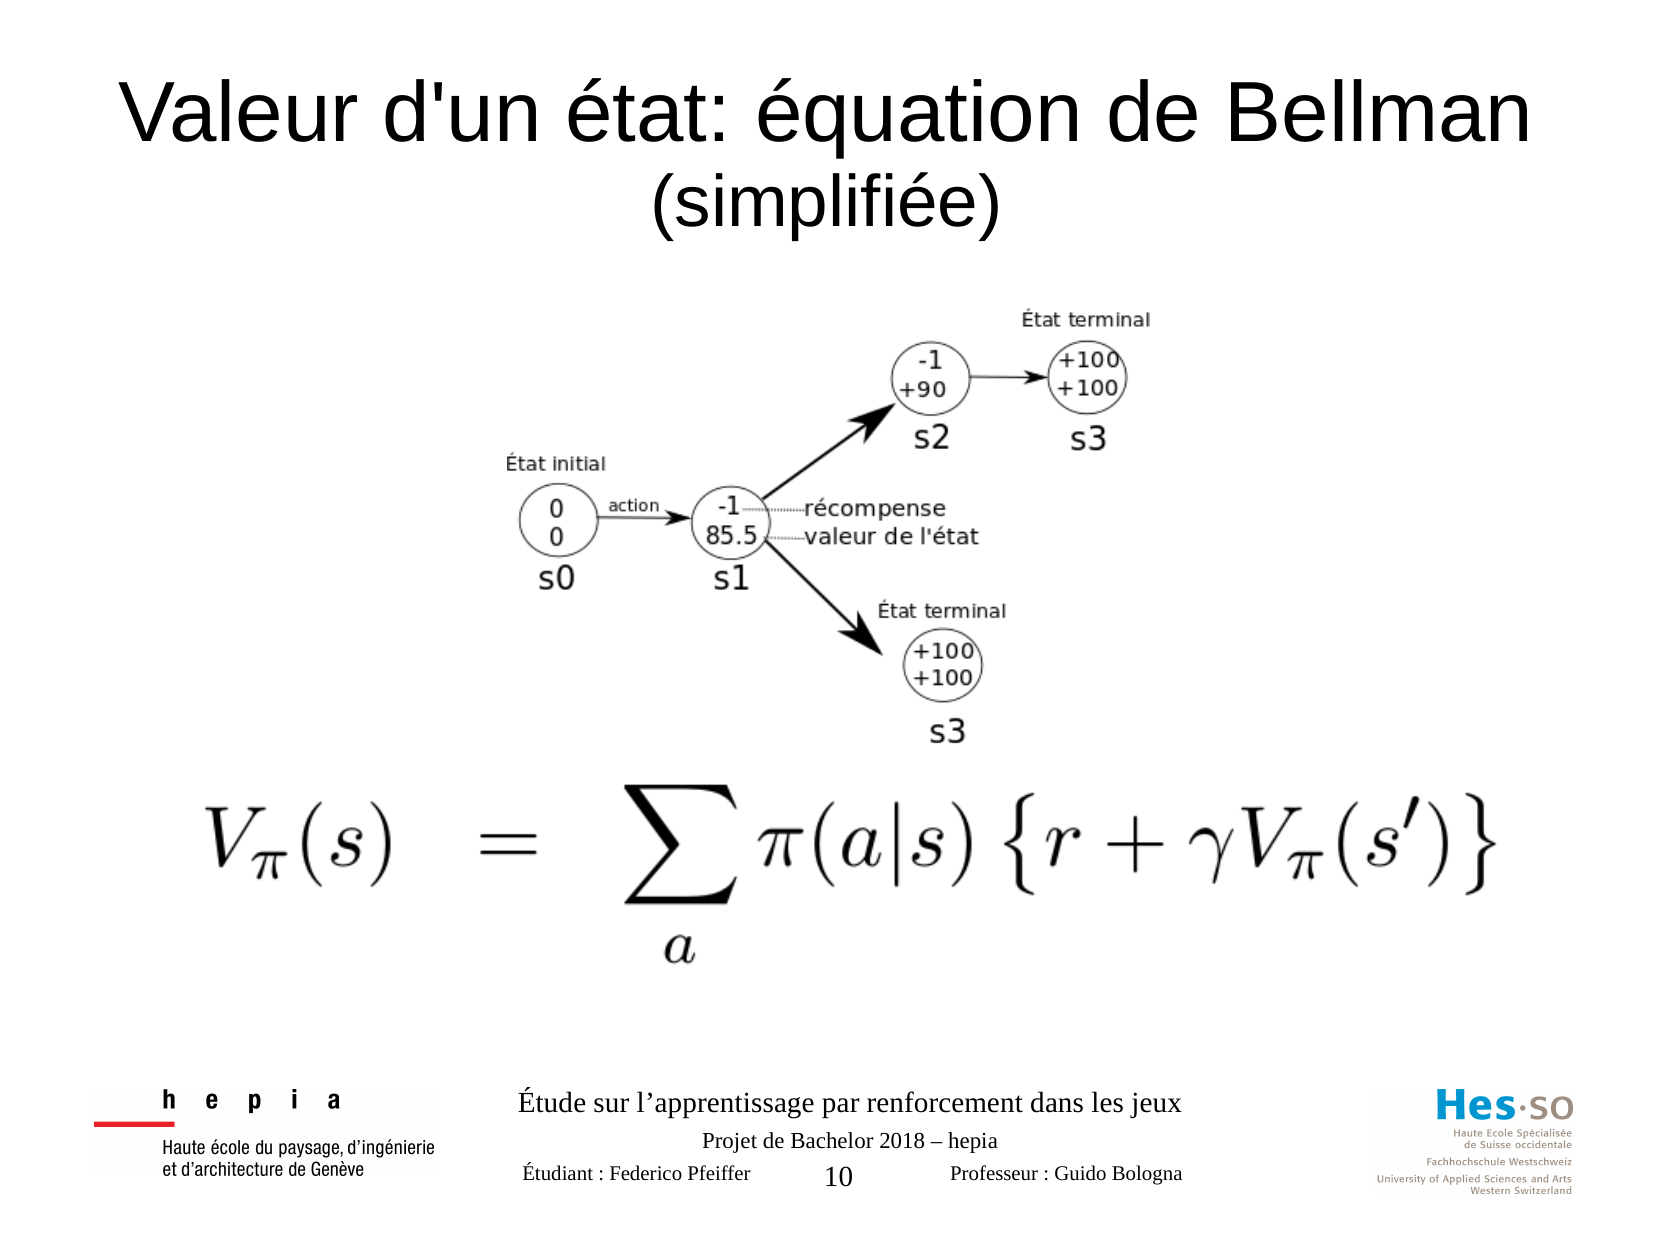

# Valeur d'un état: équation de Bellman (simplifiée)
action aléatoire avec p = ε ∈ [0,1]
10